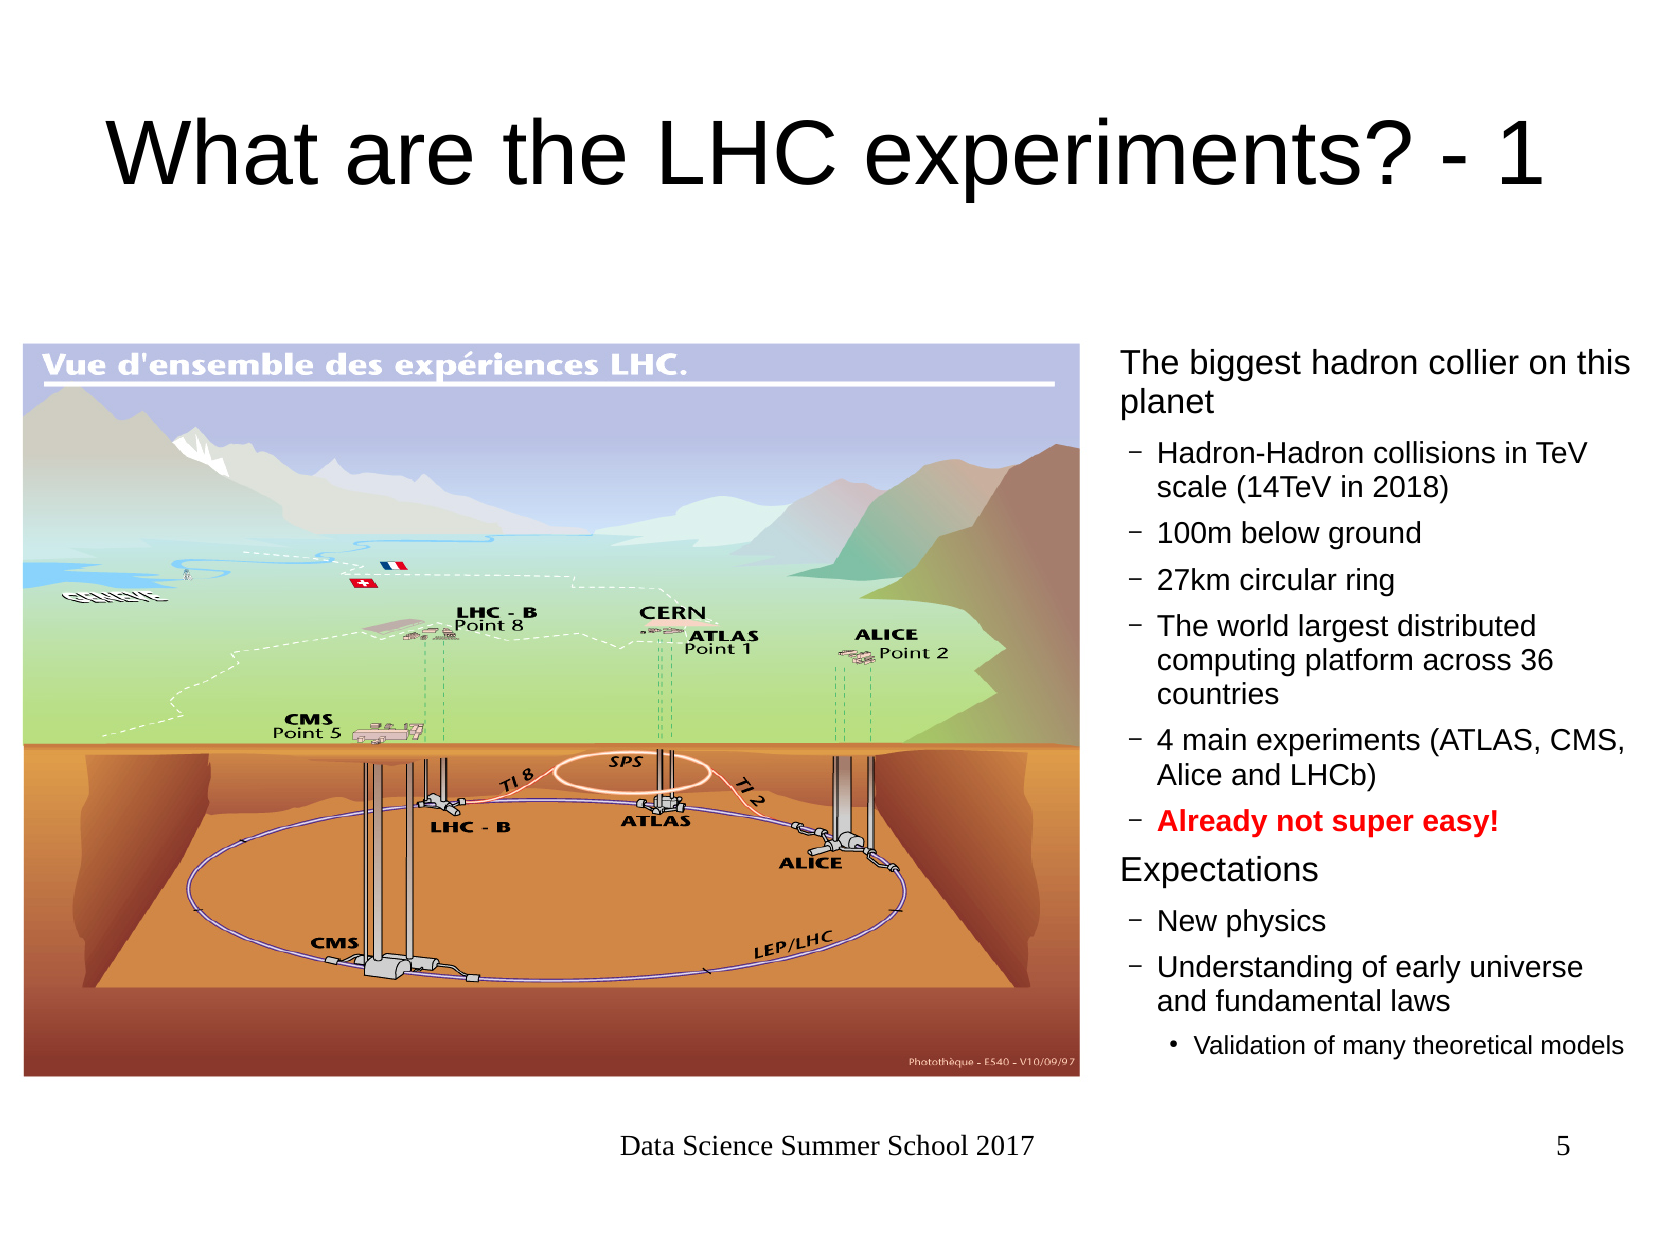

# What are the LHC experiments? - 1
The biggest hadron collier on this planet
Hadron-Hadron collisions in TeV scale (14TeV in 2018)
100m below ground
27km circular ring
The world largest distributed computing platform across 36 countries
4 main experiments (ATLAS, CMS, Alice and LHCb)
Already not super easy!
Expectations
New physics
Understanding of early universe and fundamental laws
Validation of many theoretical models
Data Science Summer School 2017
5